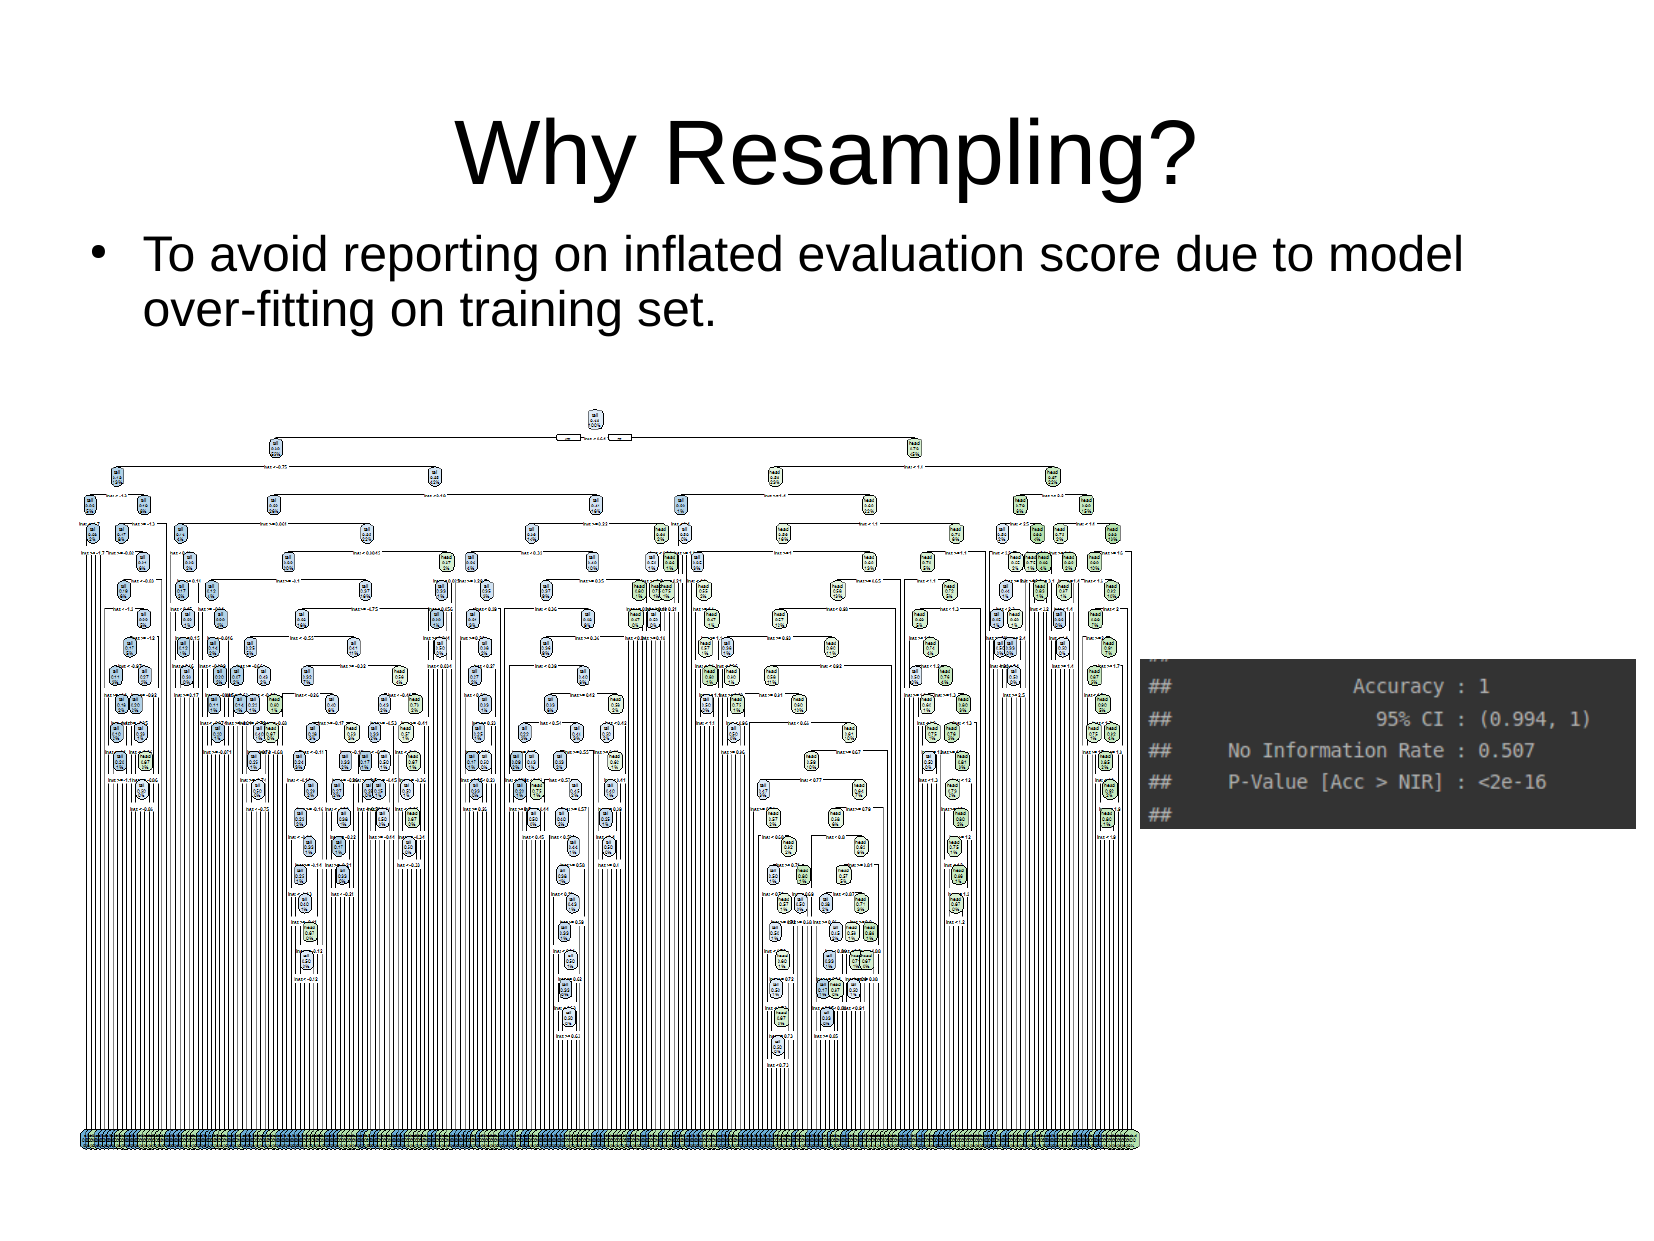

# Why Resampling?
To avoid reporting on inflated evaluation score due to model over-fitting on training set.